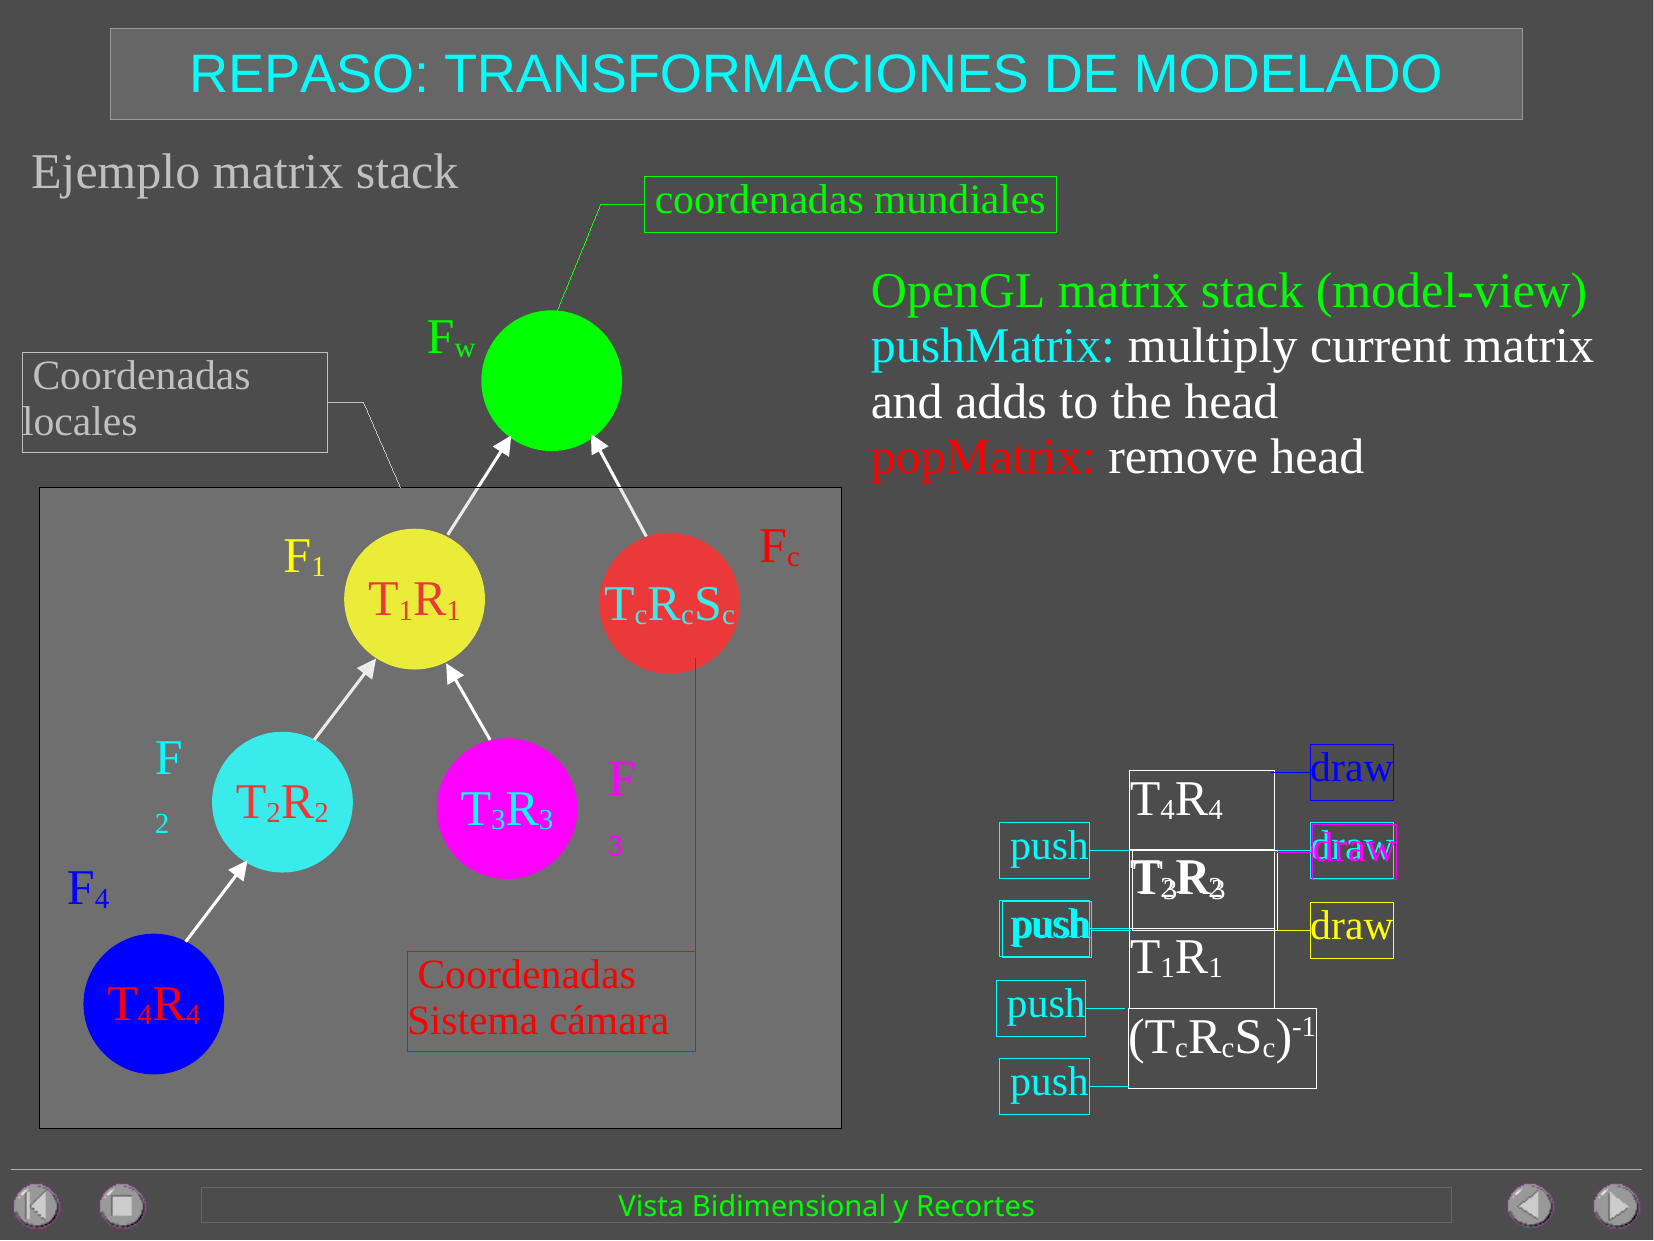

# REPASO: TRANSFORMACIONES DE MODELADO
Ejemplo matrix stack
OpenGL matrix stack (model-view)
pushMatrix: multiply current matrix
and adds to the head
popMatrix: remove head
Fw
Fc
F1
T1R1
TcRcSc
F2
T2R2
T3R3
T4R4
F3
T2R2
T3R3
F4
T1R1
T4R4
(TcRcSc)-1